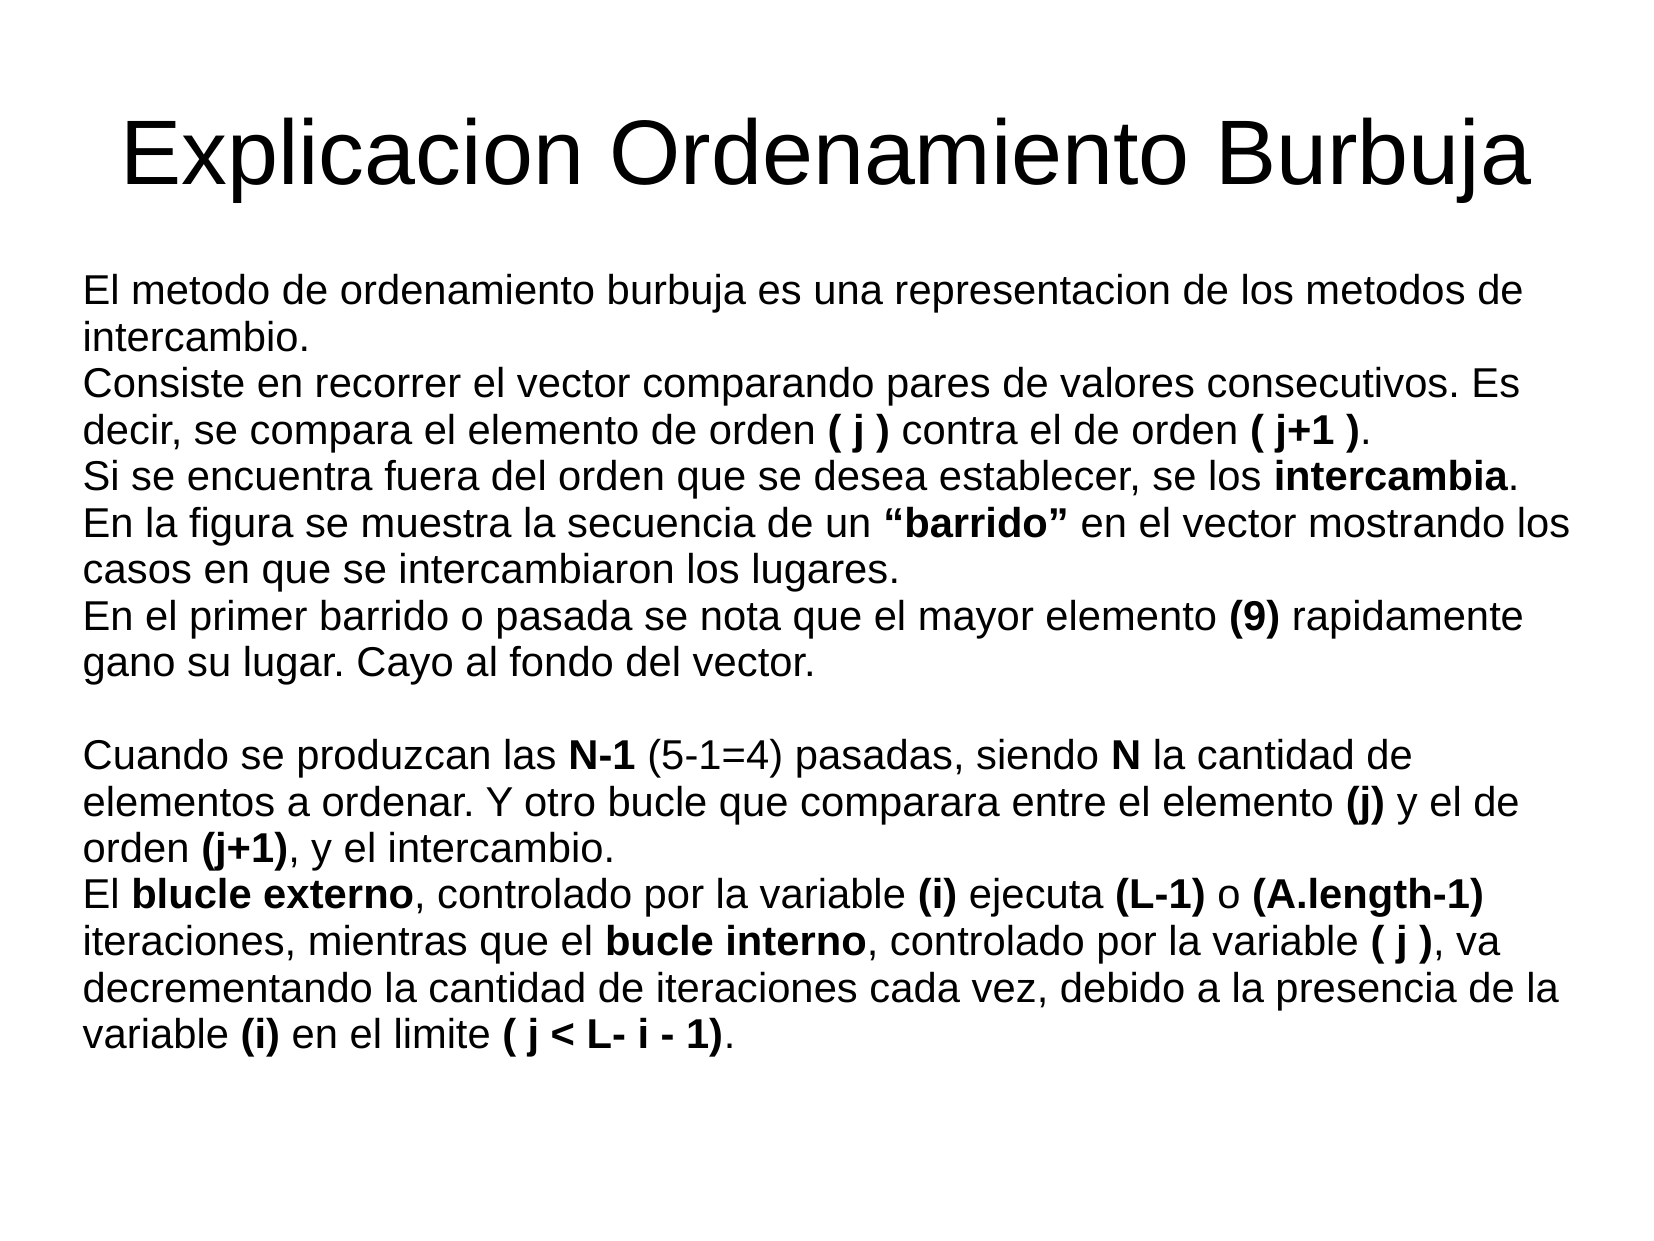

# Explicacion Ordenamiento Burbuja
El metodo de ordenamiento burbuja es una representacion de los metodos de intercambio.
Consiste en recorrer el vector comparando pares de valores consecutivos. Es decir, se compara el elemento de orden ( j ) contra el de orden ( j+1 ).
Si se encuentra fuera del orden que se desea establecer, se los intercambia.
En la figura se muestra la secuencia de un “barrido” en el vector mostrando los casos en que se intercambiaron los lugares.
En el primer barrido o pasada se nota que el mayor elemento (9) rapidamente gano su lugar. Cayo al fondo del vector.
Cuando se produzcan las N-1 (5-1=4) pasadas, siendo N la cantidad de elementos a ordenar. Y otro bucle que comparara entre el elemento (j) y el de orden (j+1), y el intercambio.
El blucle externo, controlado por la variable (i) ejecuta (L-1) o (A.length-1) iteraciones, mientras que el bucle interno, controlado por la variable ( j ), va decrementando la cantidad de iteraciones cada vez, debido a la presencia de la variable (i) en el limite ( j < L- i - 1).